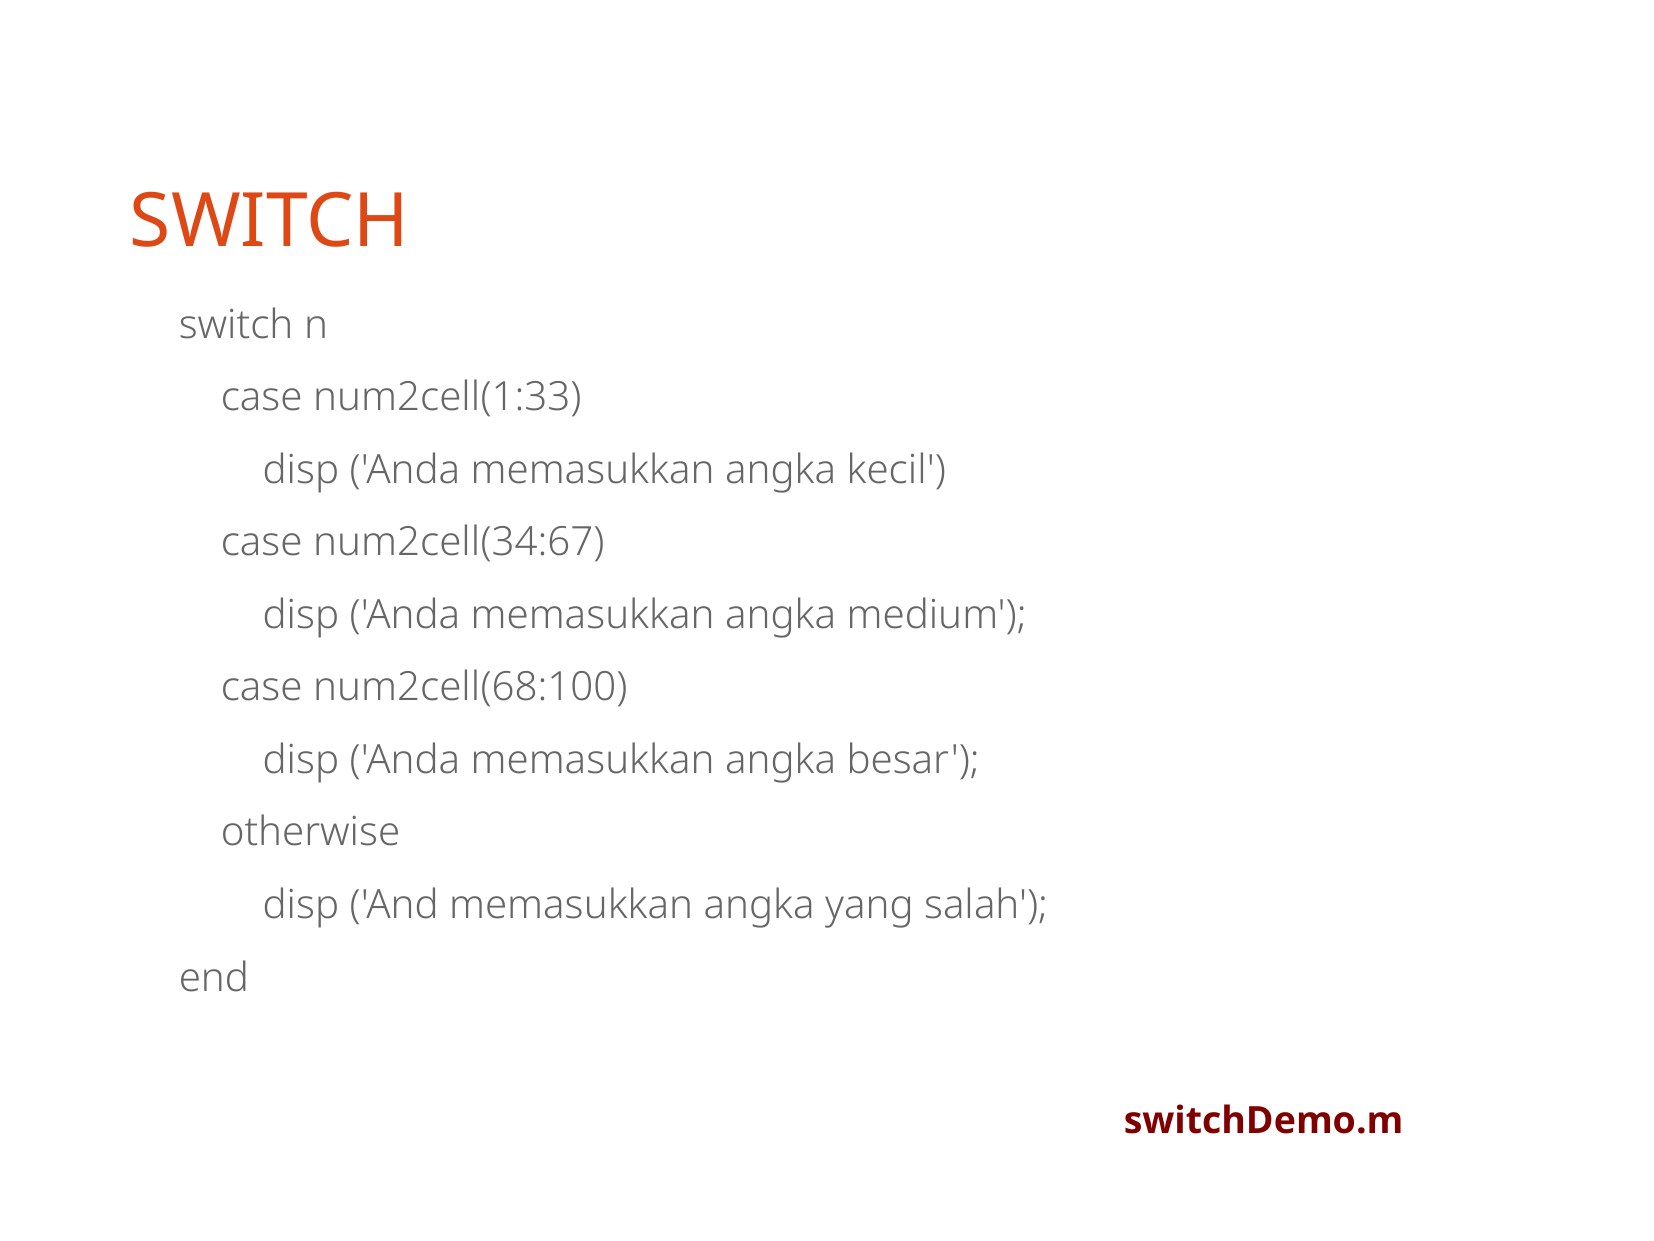

# SWITCH
switch n
 case num2cell(1:33)
 disp ('Anda memasukkan angka kecil')
 case num2cell(34:67)
 disp ('Anda memasukkan angka medium');
 case num2cell(68:100)
 disp ('Anda memasukkan angka besar');
 otherwise
 disp ('And memasukkan angka yang salah');
end
switchDemo.m